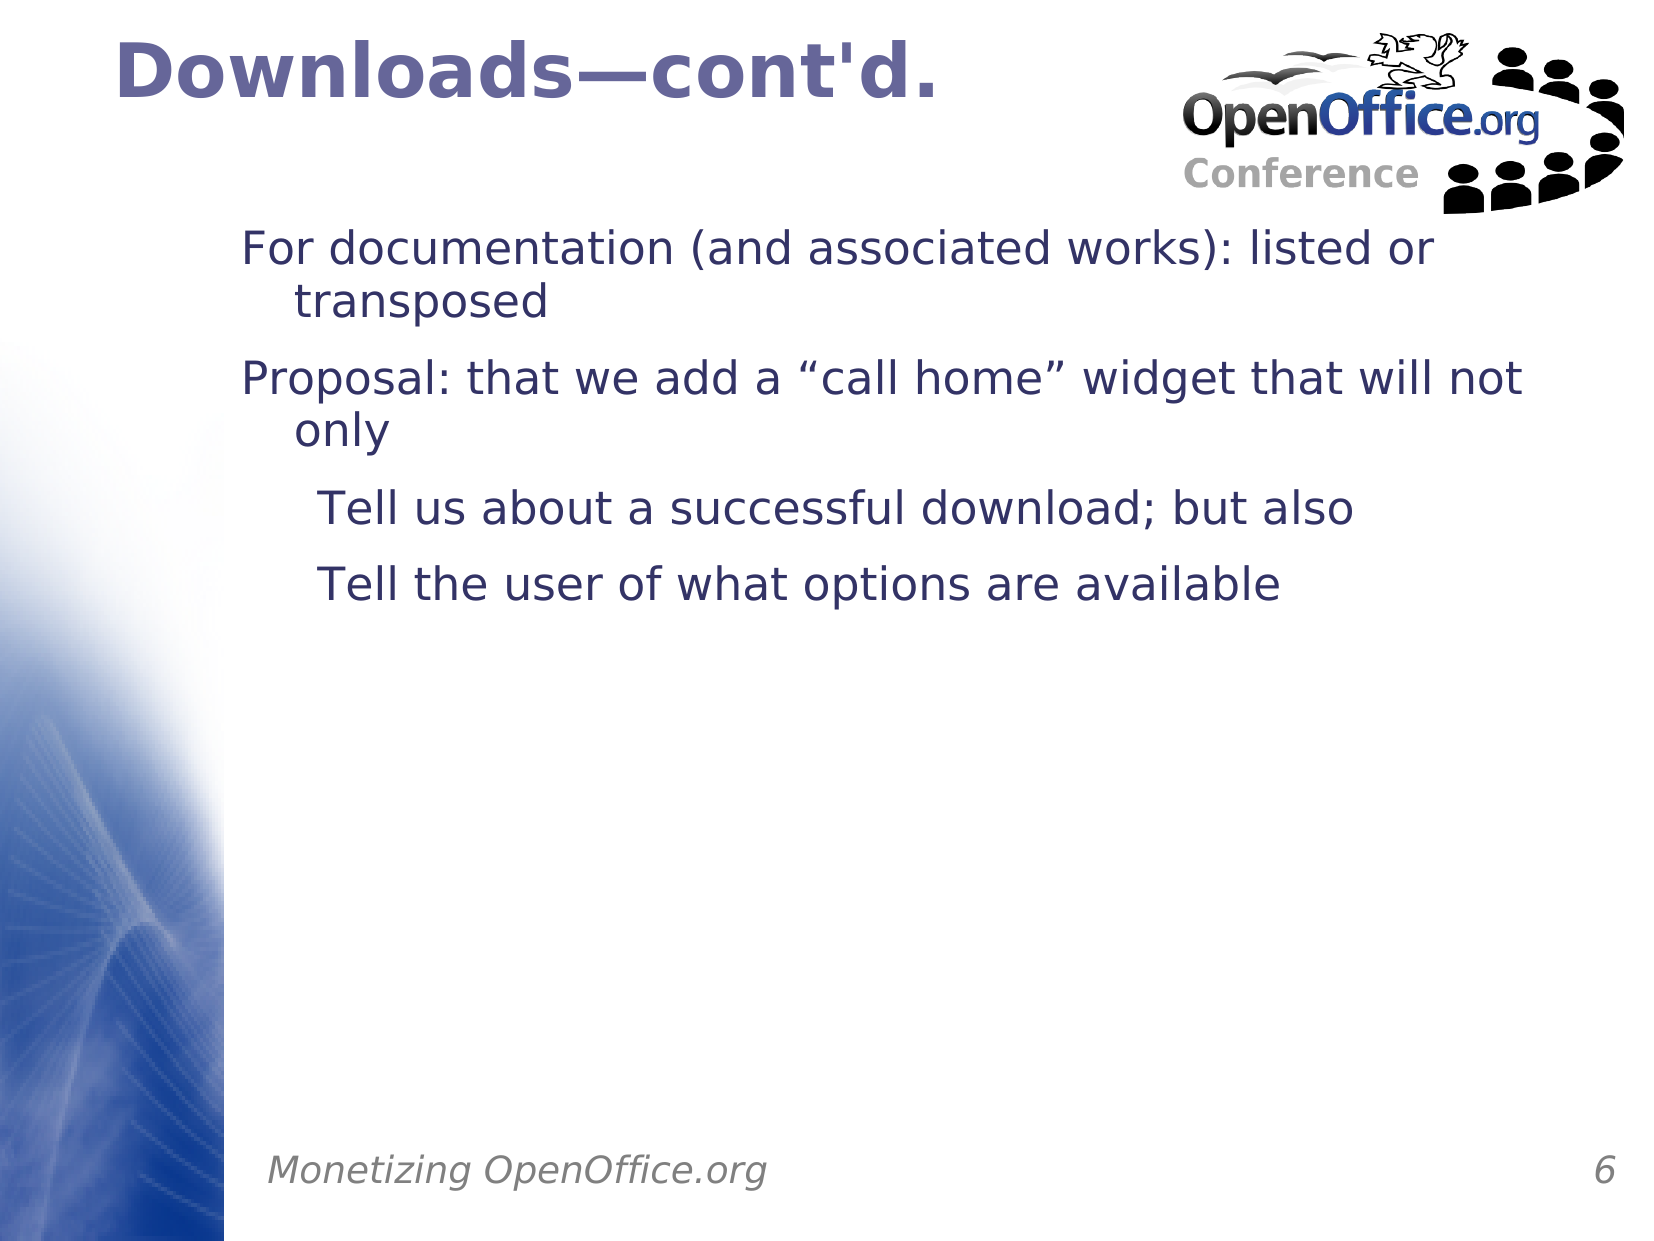

# Downloads—cont'd.
For documentation (and associated works): listed or transposed
Proposal: that we add a “call home” widget that will not only
Tell us about a successful download; but also
Tell the user of what options are available